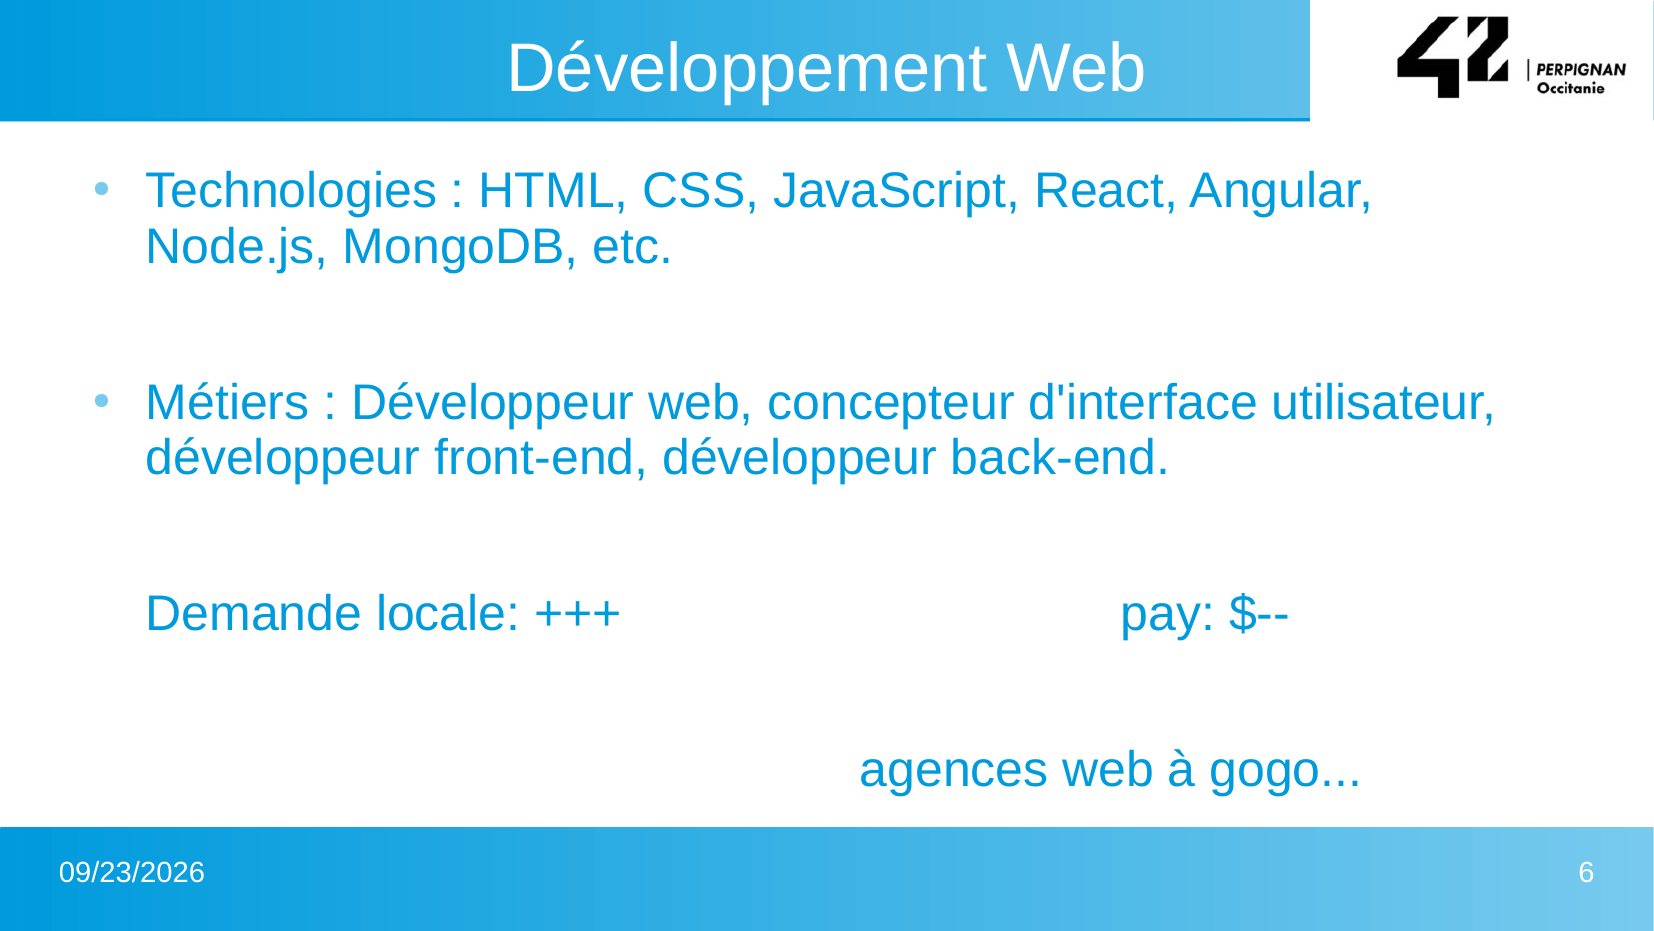

# Développement Web
Technologies : HTML, CSS, JavaScript, React, Angular, Node.js, MongoDB, etc.
Métiers : Développeur web, concepteur d'interface utilisateur, développeur front-end, développeur back-end.
Demande locale: +++							pay: $--
 agences web à gogo...
6